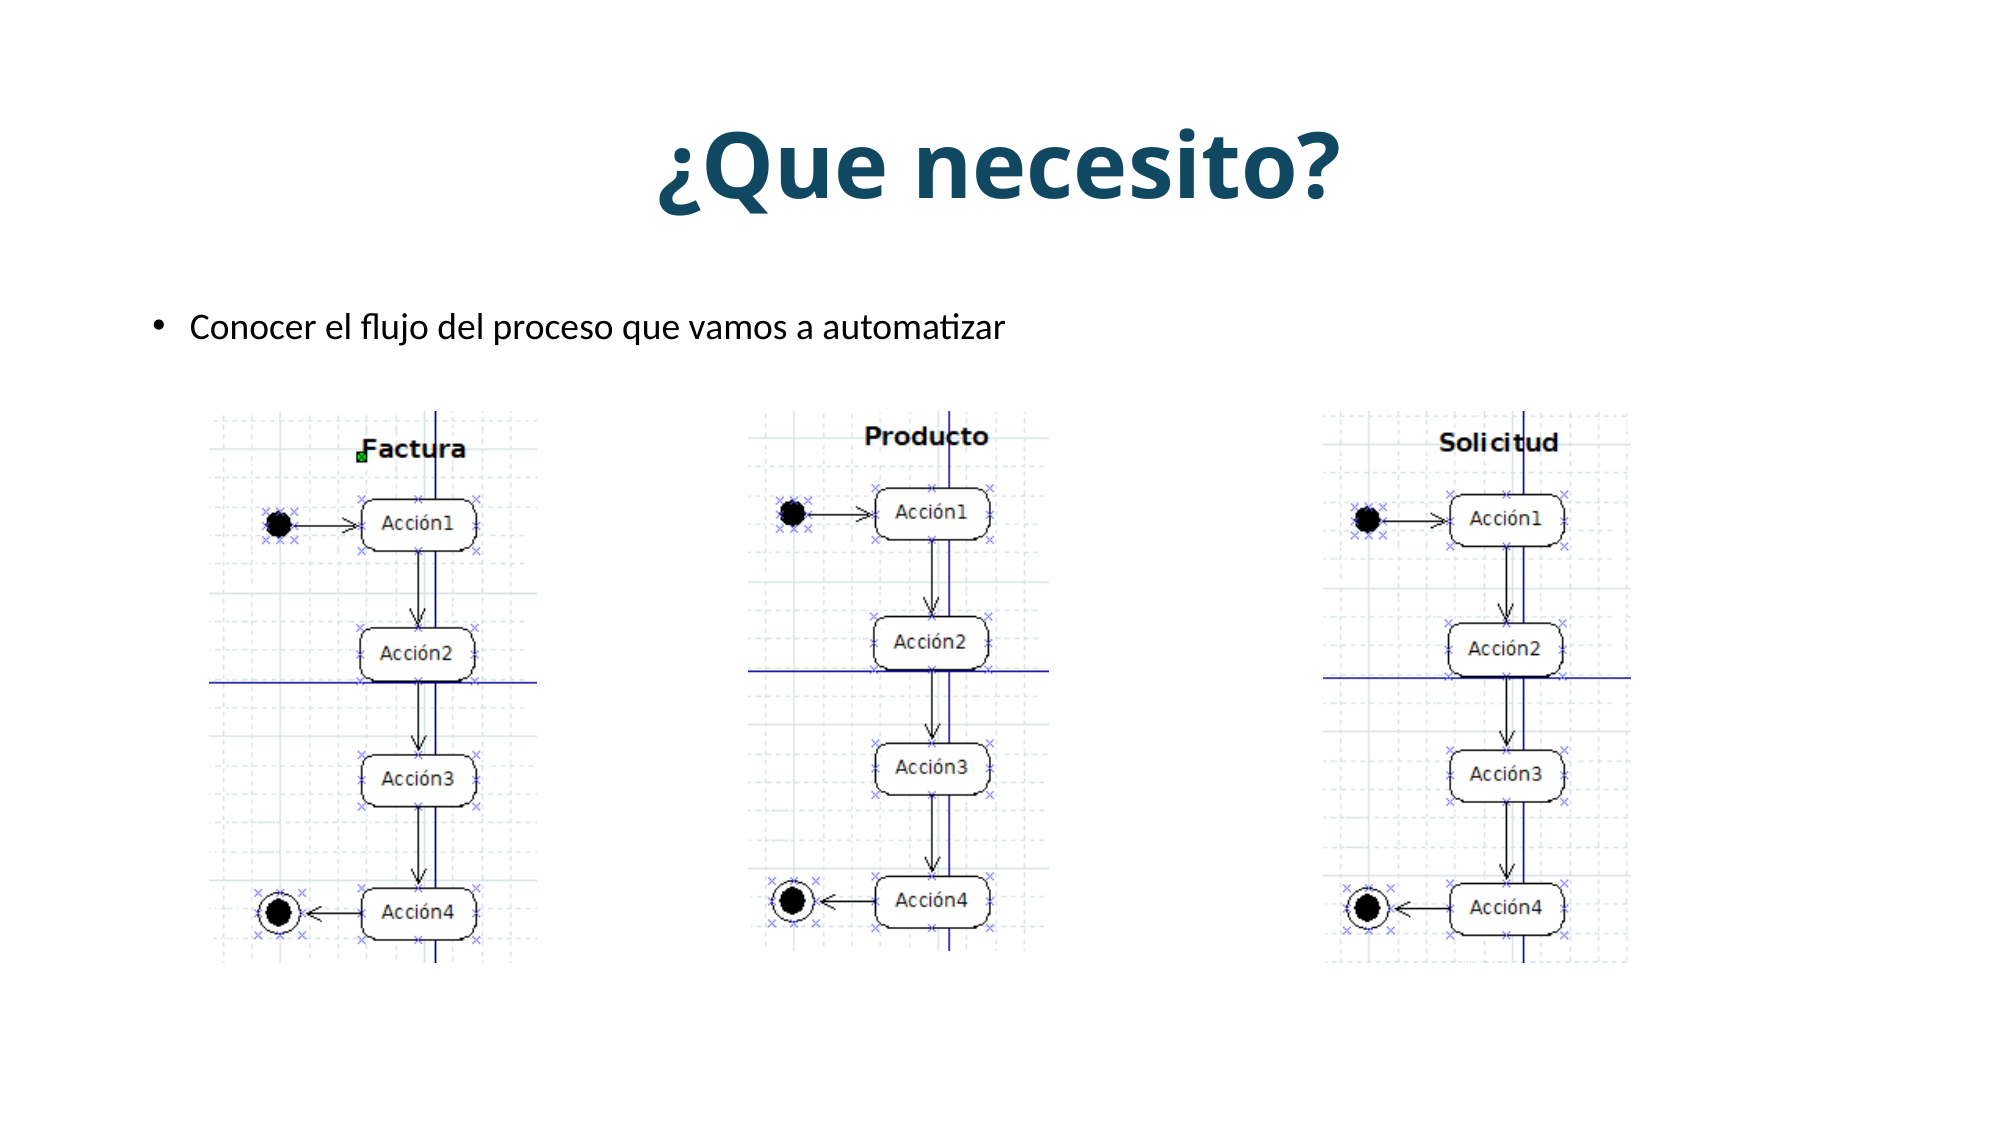

# ¿Que necesito?
Conocer el flujo del proceso que vamos a automatizar